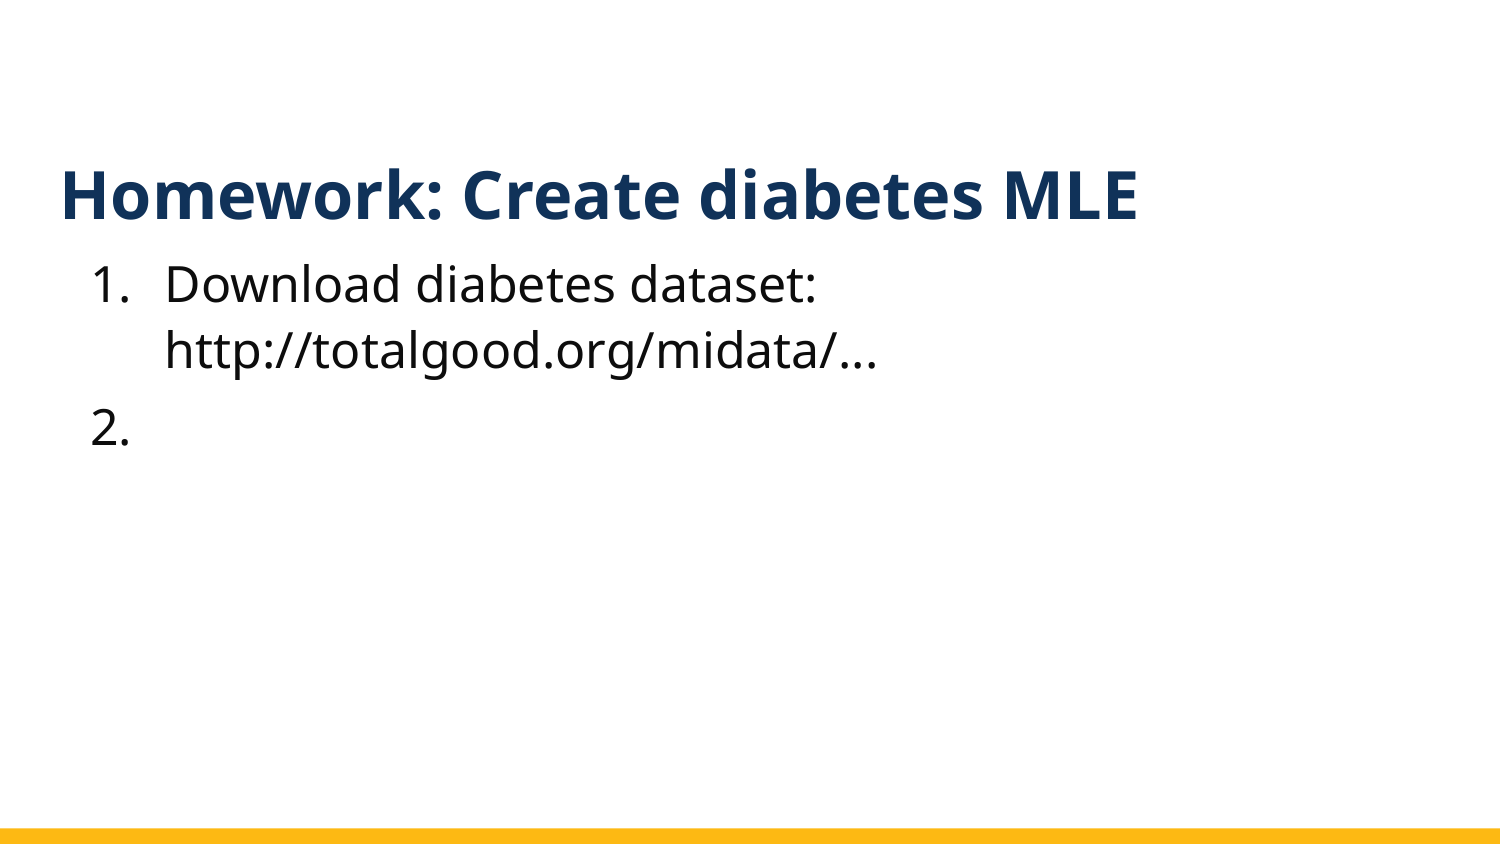

Homework: Create diabetes MLE
Download diabetes dataset: http://totalgood.org/midata/...